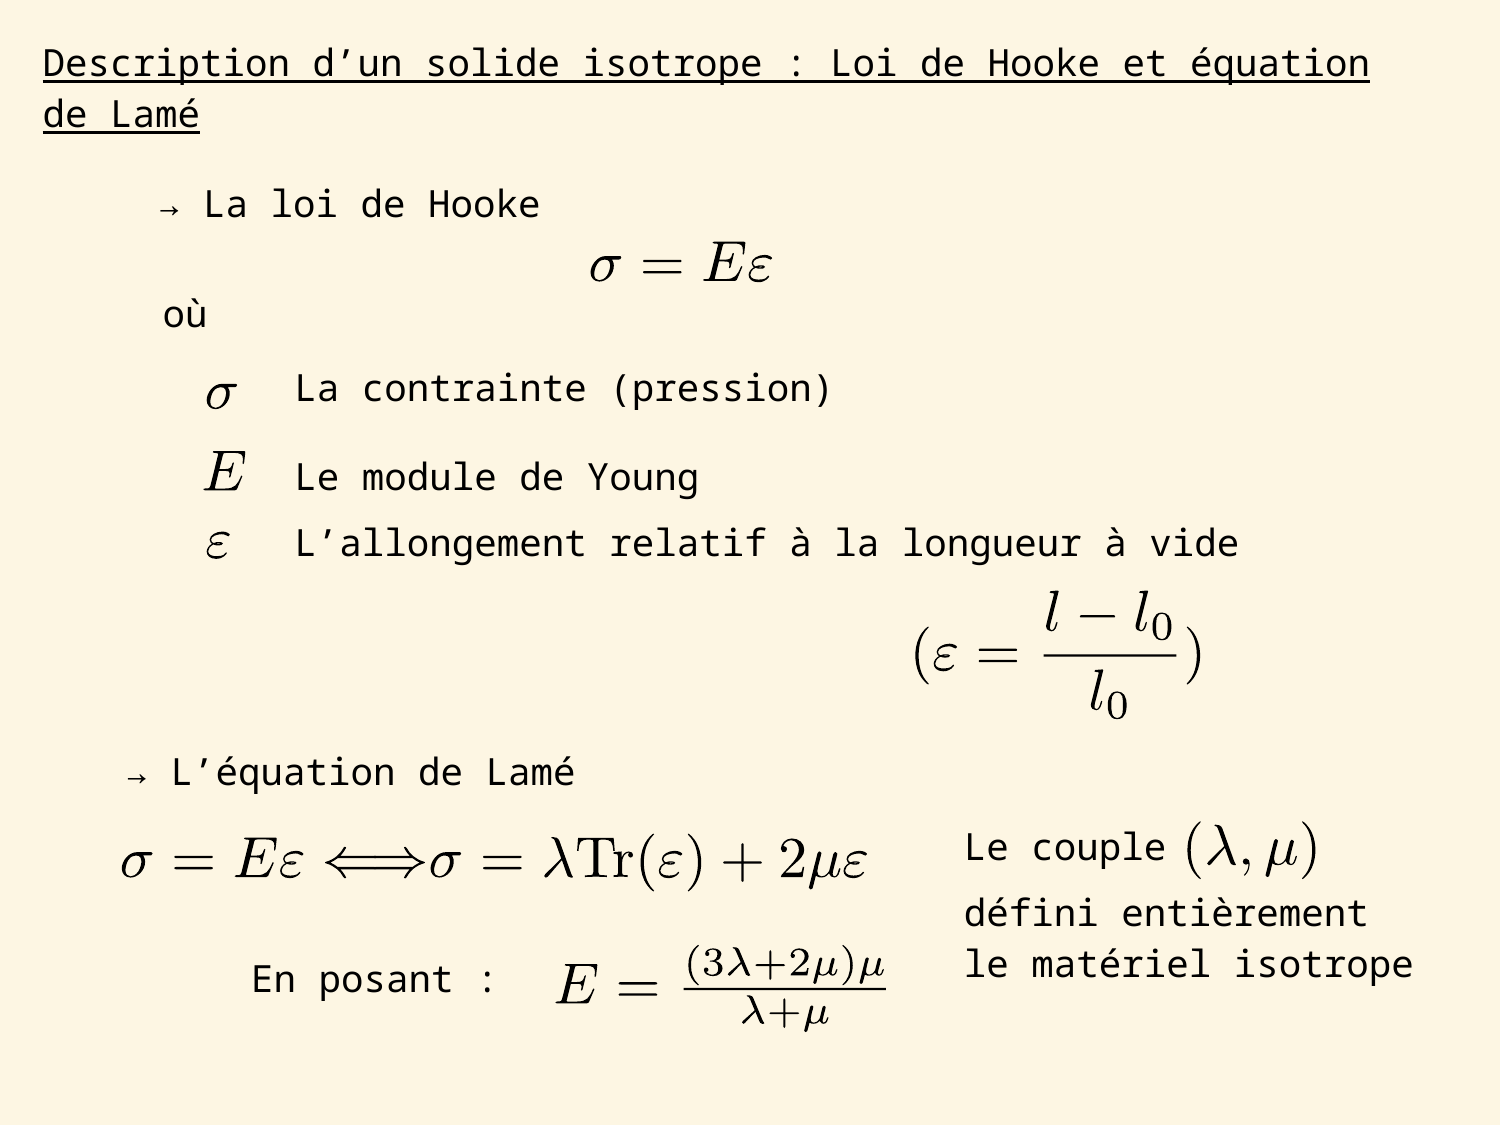

Description d’un solide isotrope : Loi de Hooke et équation de Lamé
→ La loi de Hooke
où
La contrainte (pression)
Le module de Young
L’allongement relatif à la longueur à vide
→ L’équation de Lamé
Le couple
défini entièrement le matériel isotrope
En posant :